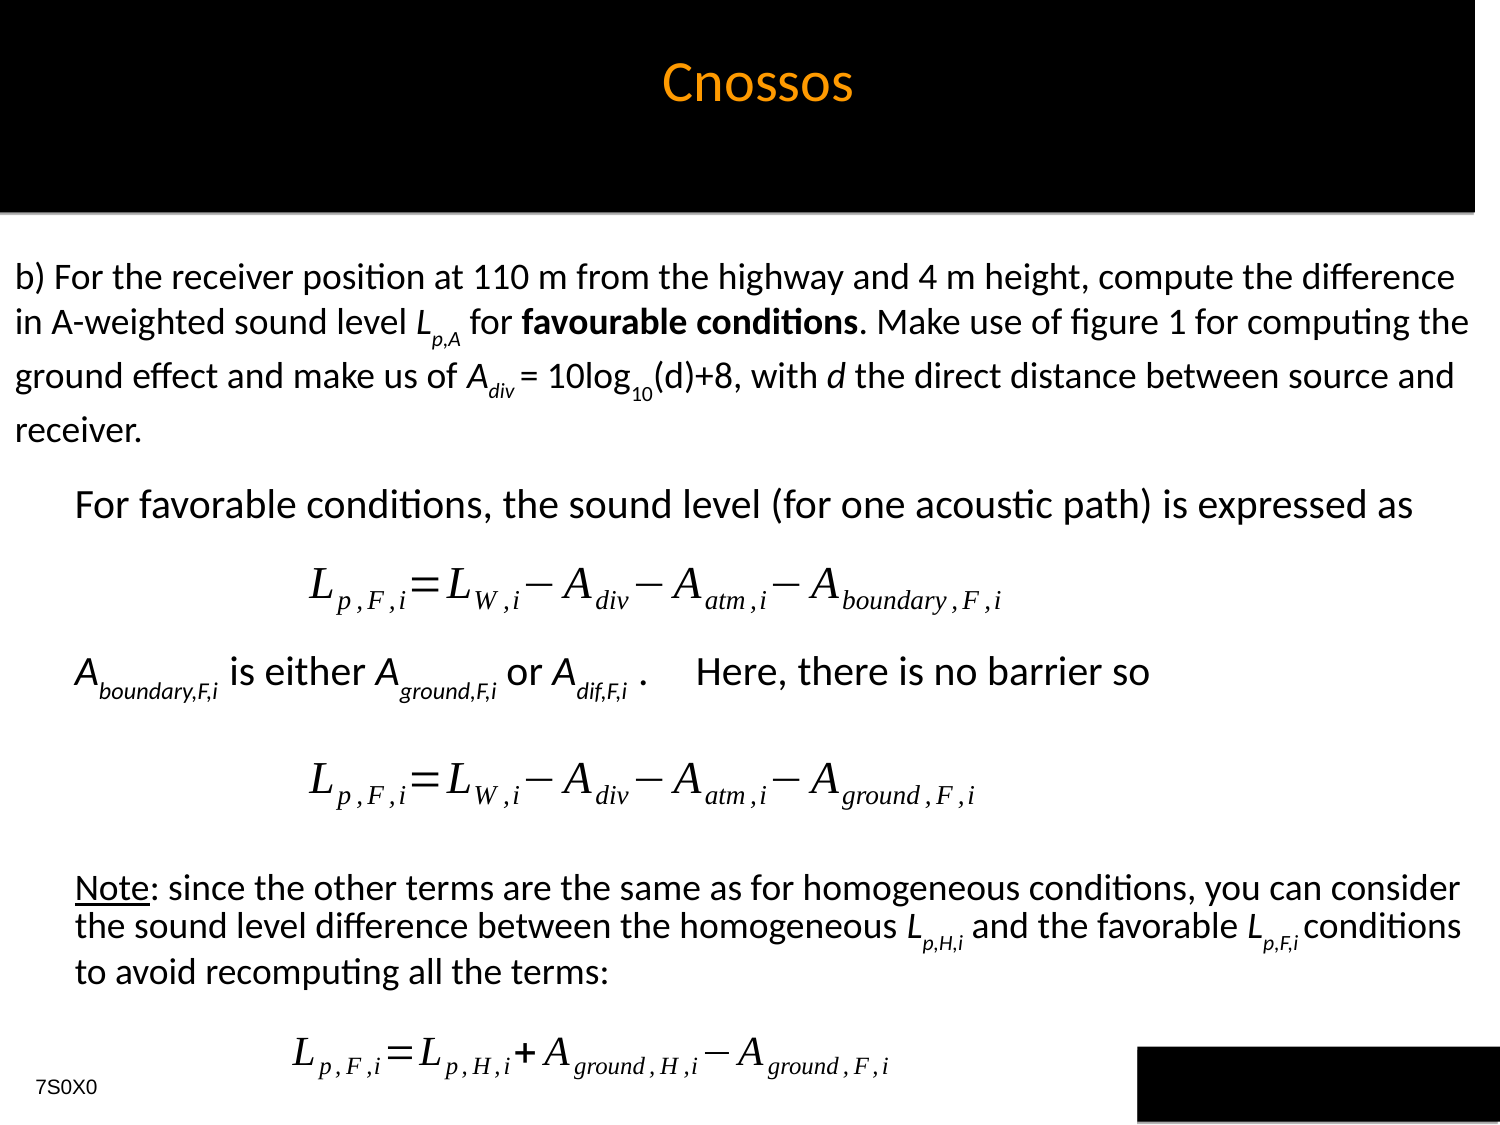

# Cnossos
b) For the receiver position at 110 m from the highway and 4 m height, compute the difference in A-weighted sound level Lp,A for favourable conditions. Make use of figure 1 for computing the ground effect and make us of Adiv = 10log10(d)+8, with d the direct distance between source and receiver.
For favorable conditions, the sound level (for one acoustic path) is expressed as
Aboundary,F,i is either Aground,F,i or Adif,F,i . Here, there is no barrier so
Note: since the other terms are the same as for homogeneous conditions, you can consider the sound level difference between the homogeneous Lp,H,i and the favorable Lp,F,i conditions to avoid recomputing all the terms:
7S0X0
2017/02/09
PAGE